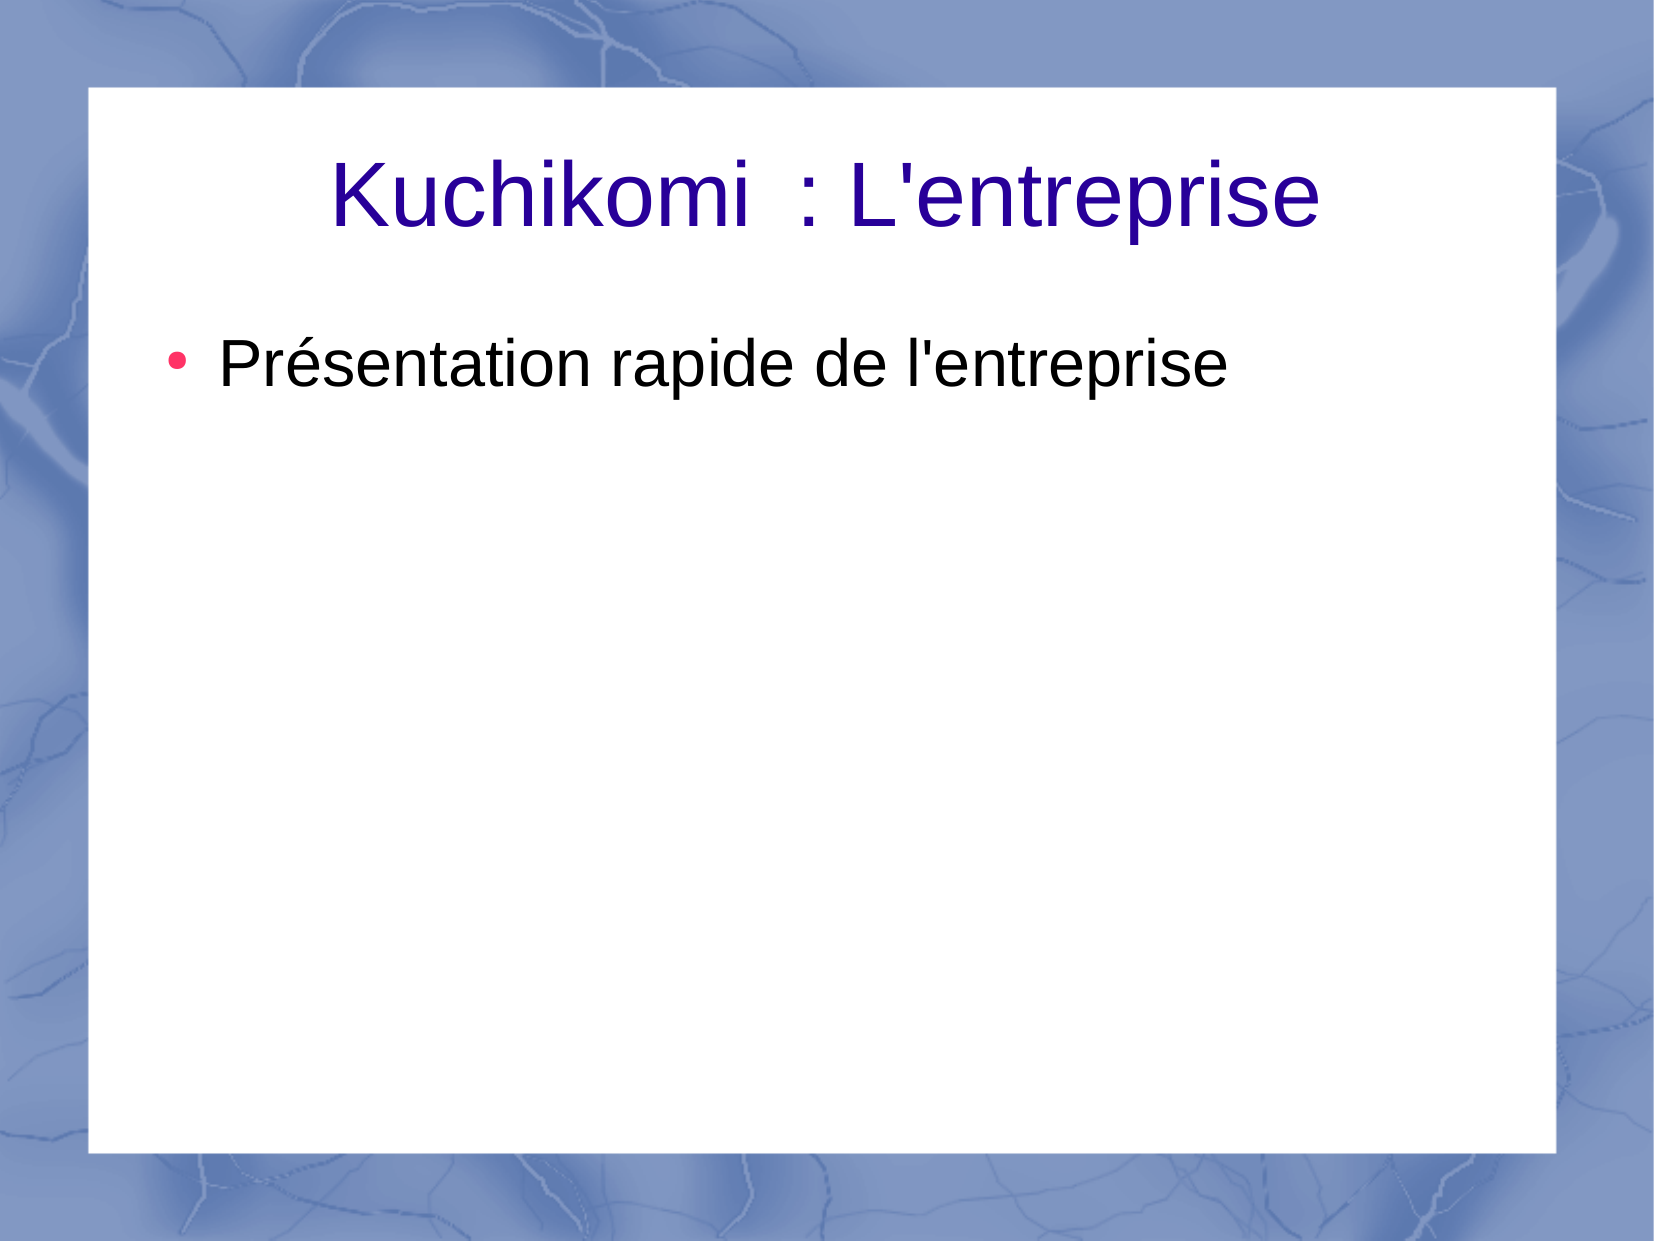

# Kuchikomi  : L'entreprise
Présentation rapide de l'entreprise